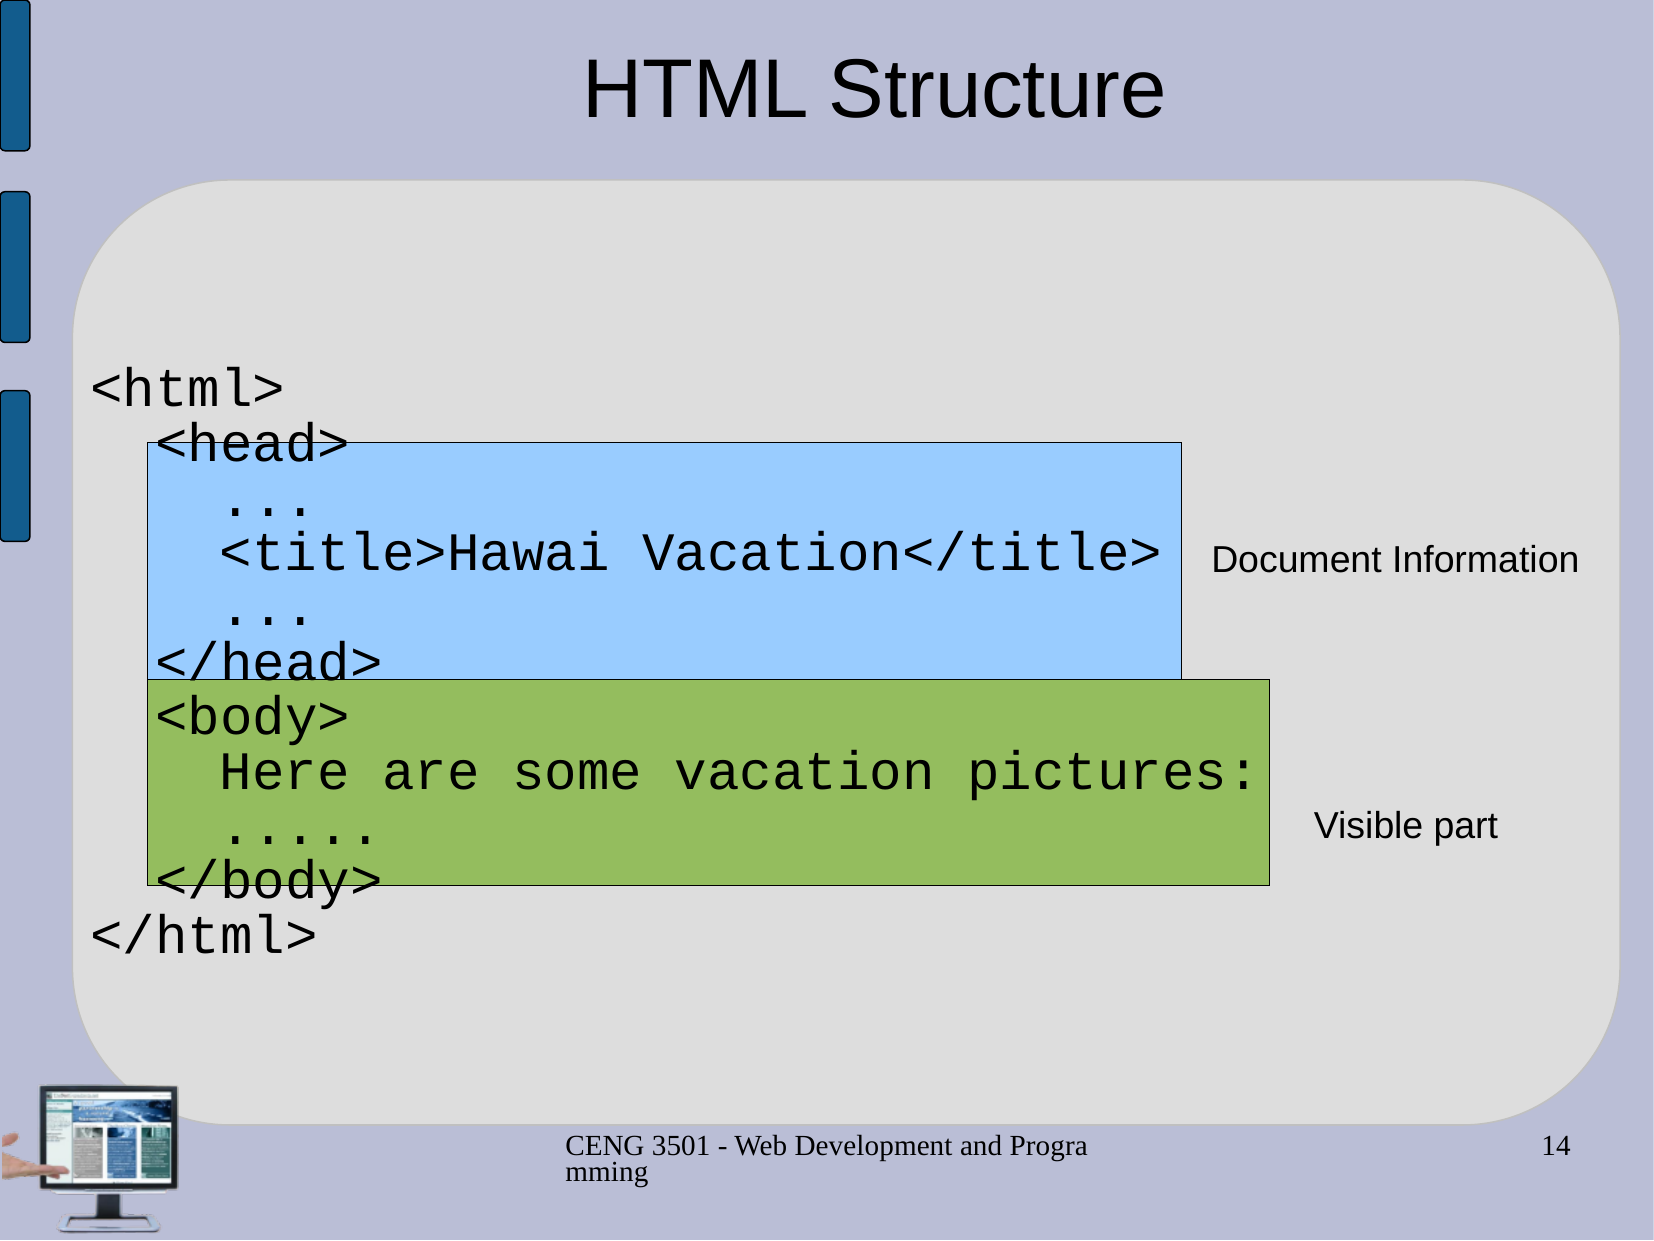

# HTML Structure
<html>
 <head>
 ...
 <title>Hawai Vacation</title>
 ...
 </head>
 <body>
 Here are some vacation pictures:
 .....
 </body>
</html>
Document Information
Visible part
CENG 3501 - Web Development and Programming
14